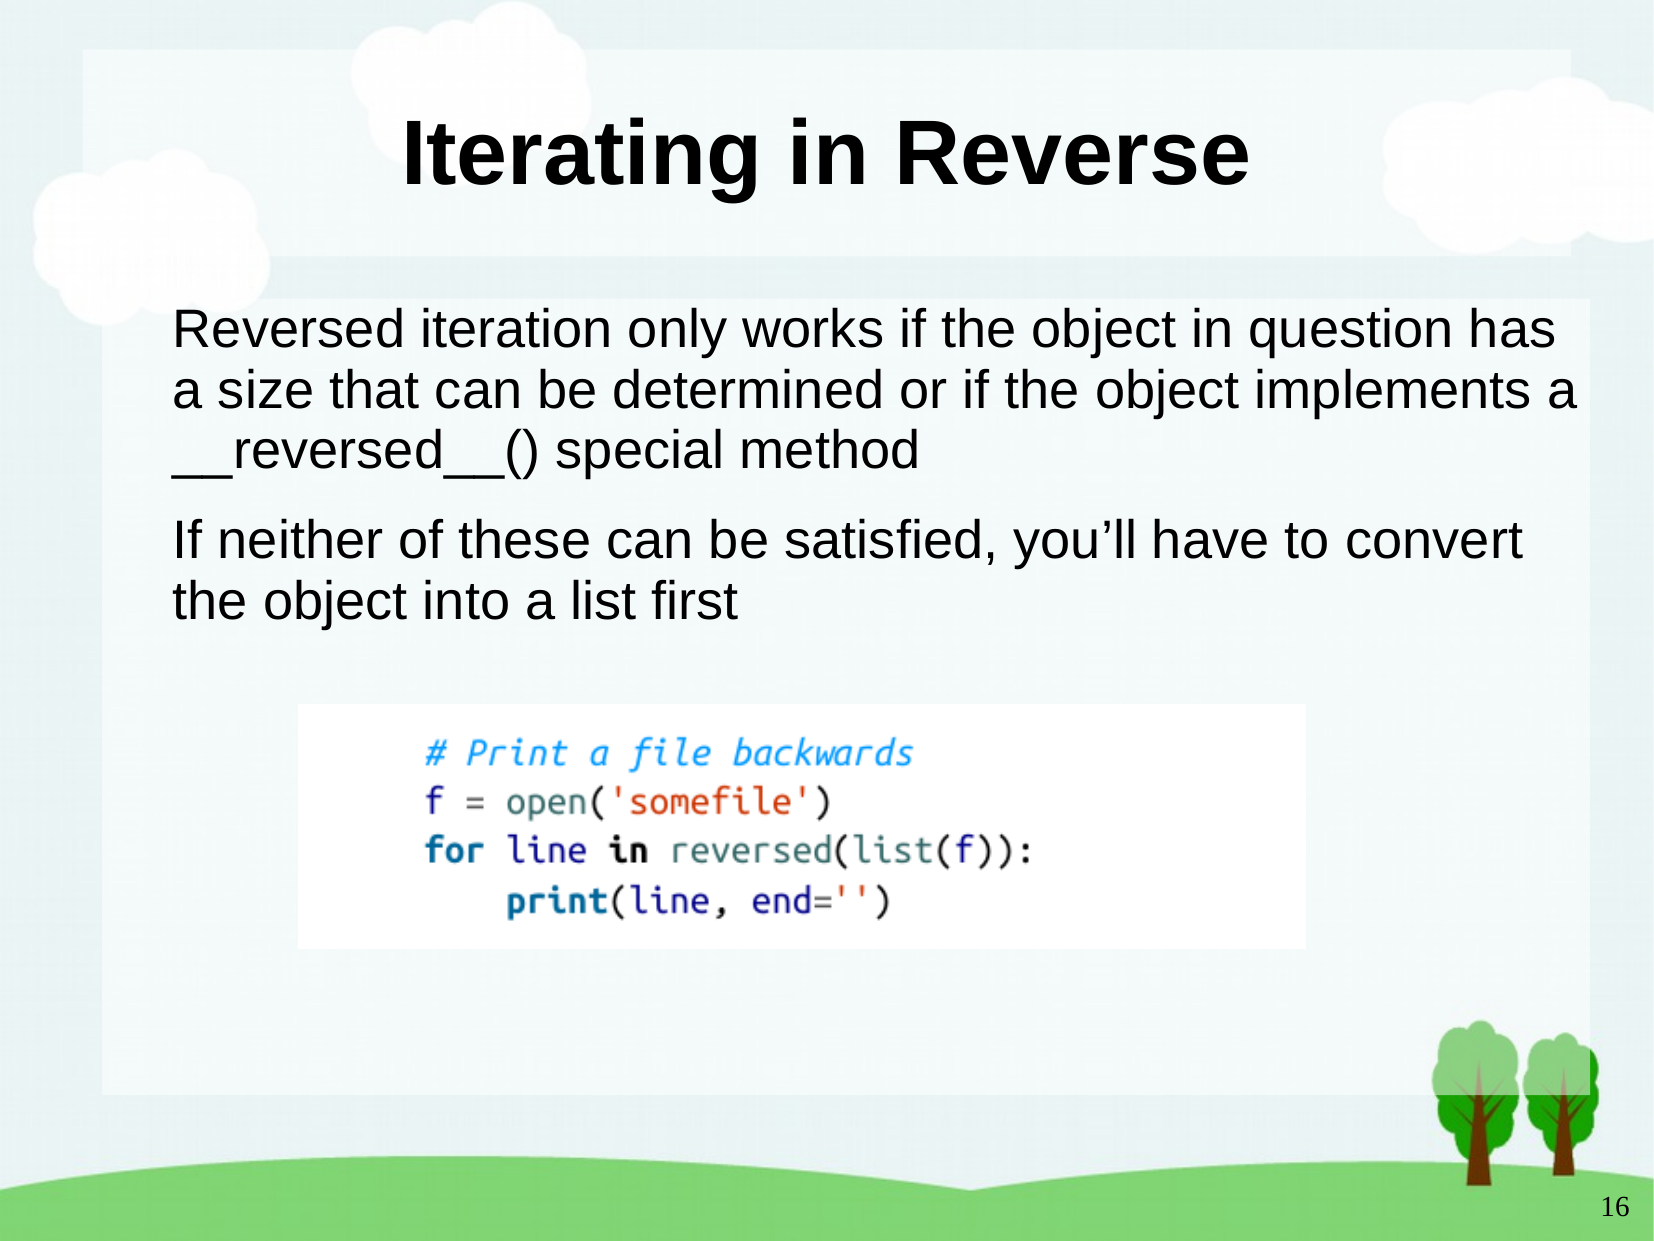

# Iterating in Reverse
Reversed iteration only works if the object in question has a size that can be determined or if the object implements a __reversed__() special method
If neither of these can be satisfied, you’ll have to convert the object into a list first
16